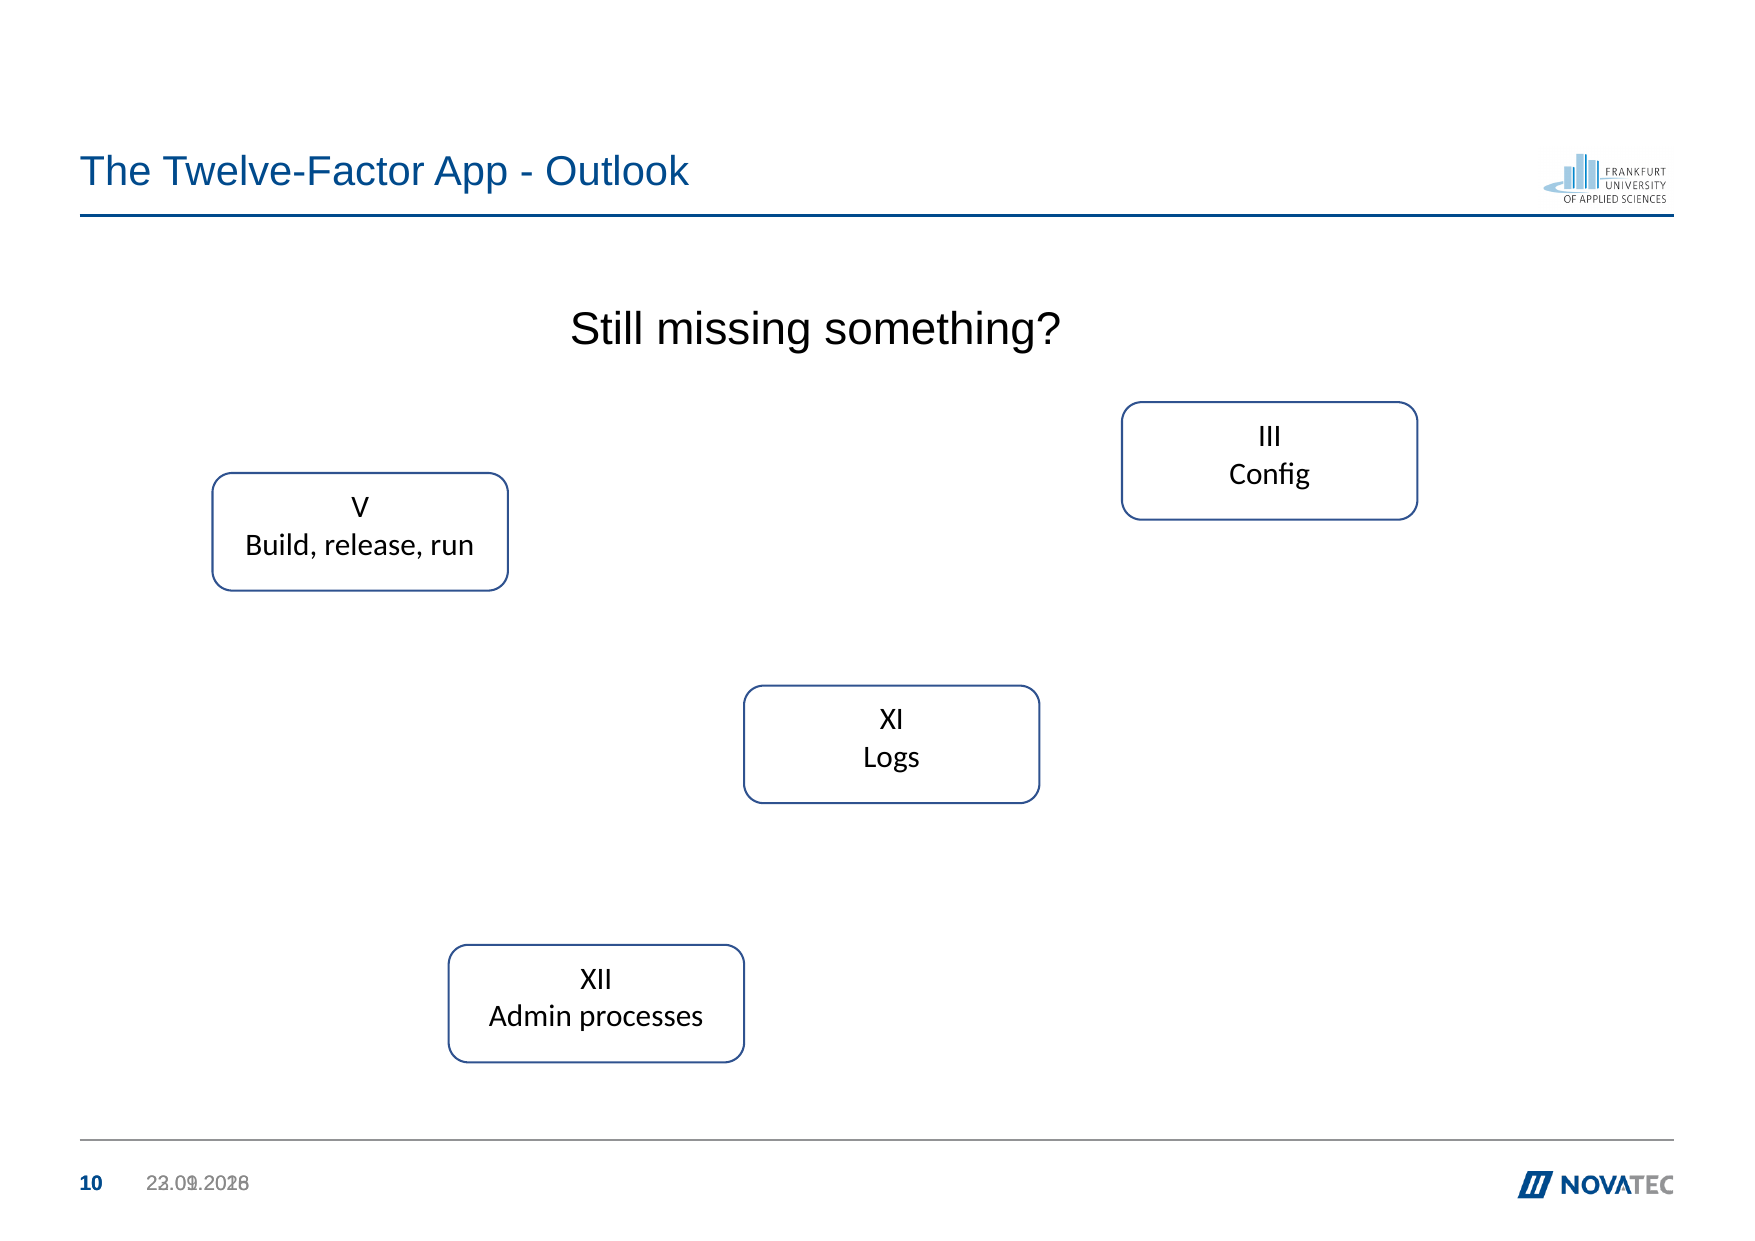

# The Twelve-Factor App - Outlook
Still missing something?
III
Config
V
Build, release, run
XI
Logs
XII
Admin processes
22.01.2018